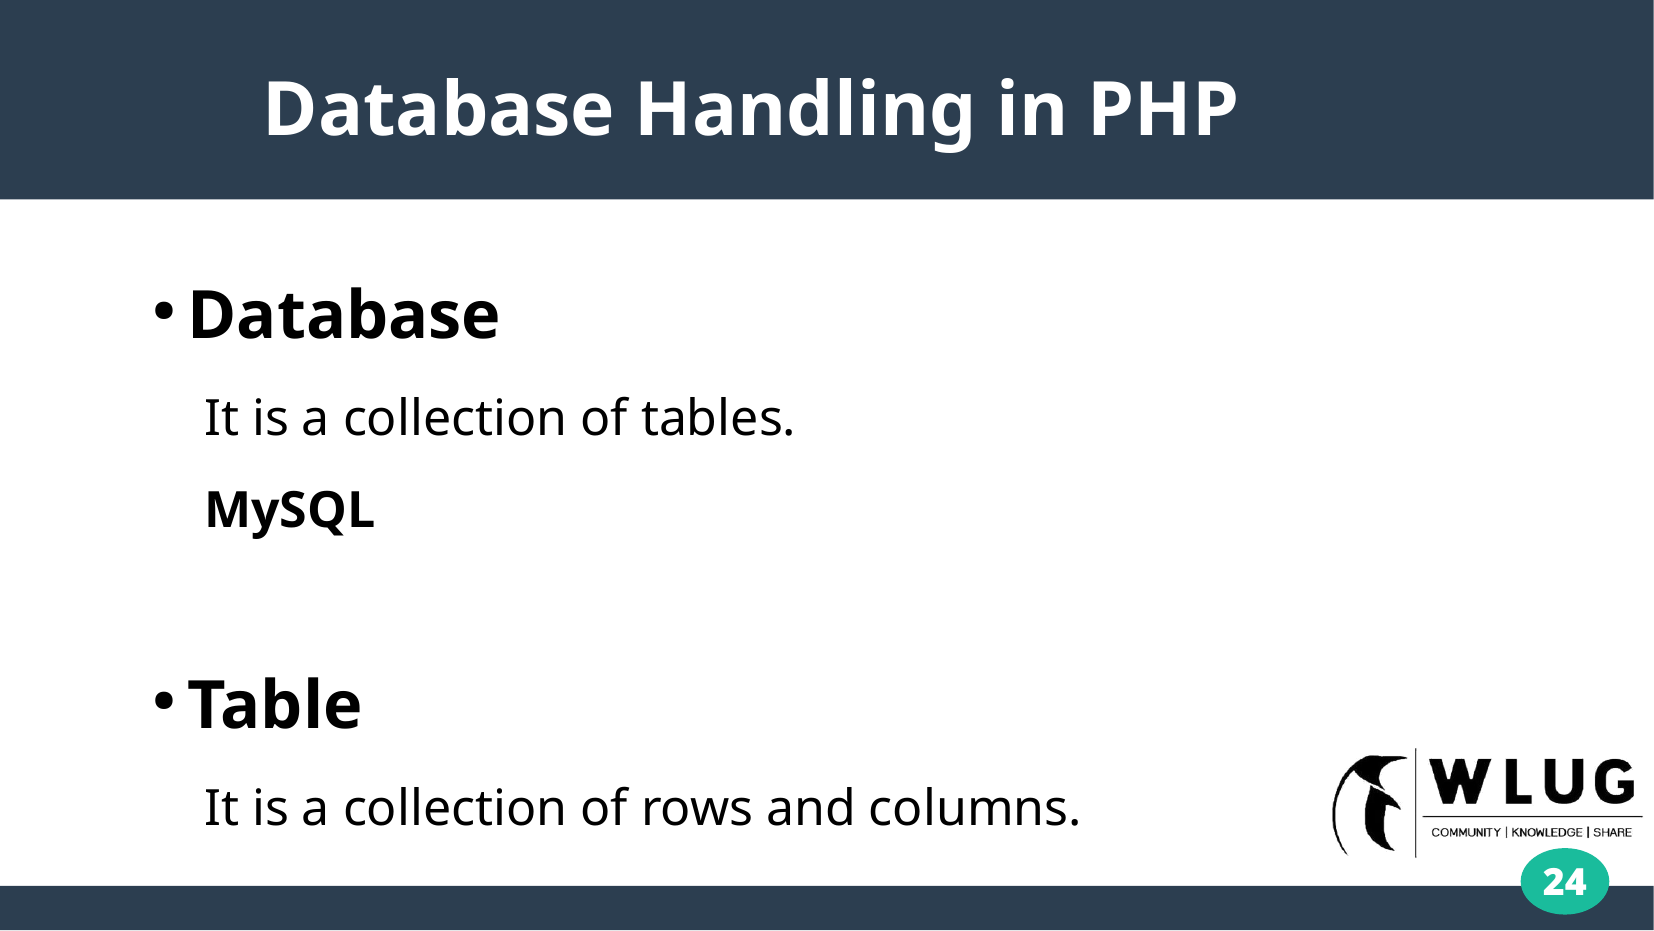

Database Handling in PHP
Database
 It is a collection of tables.
 MySQL
Table
 It is a collection of rows and columns.
24